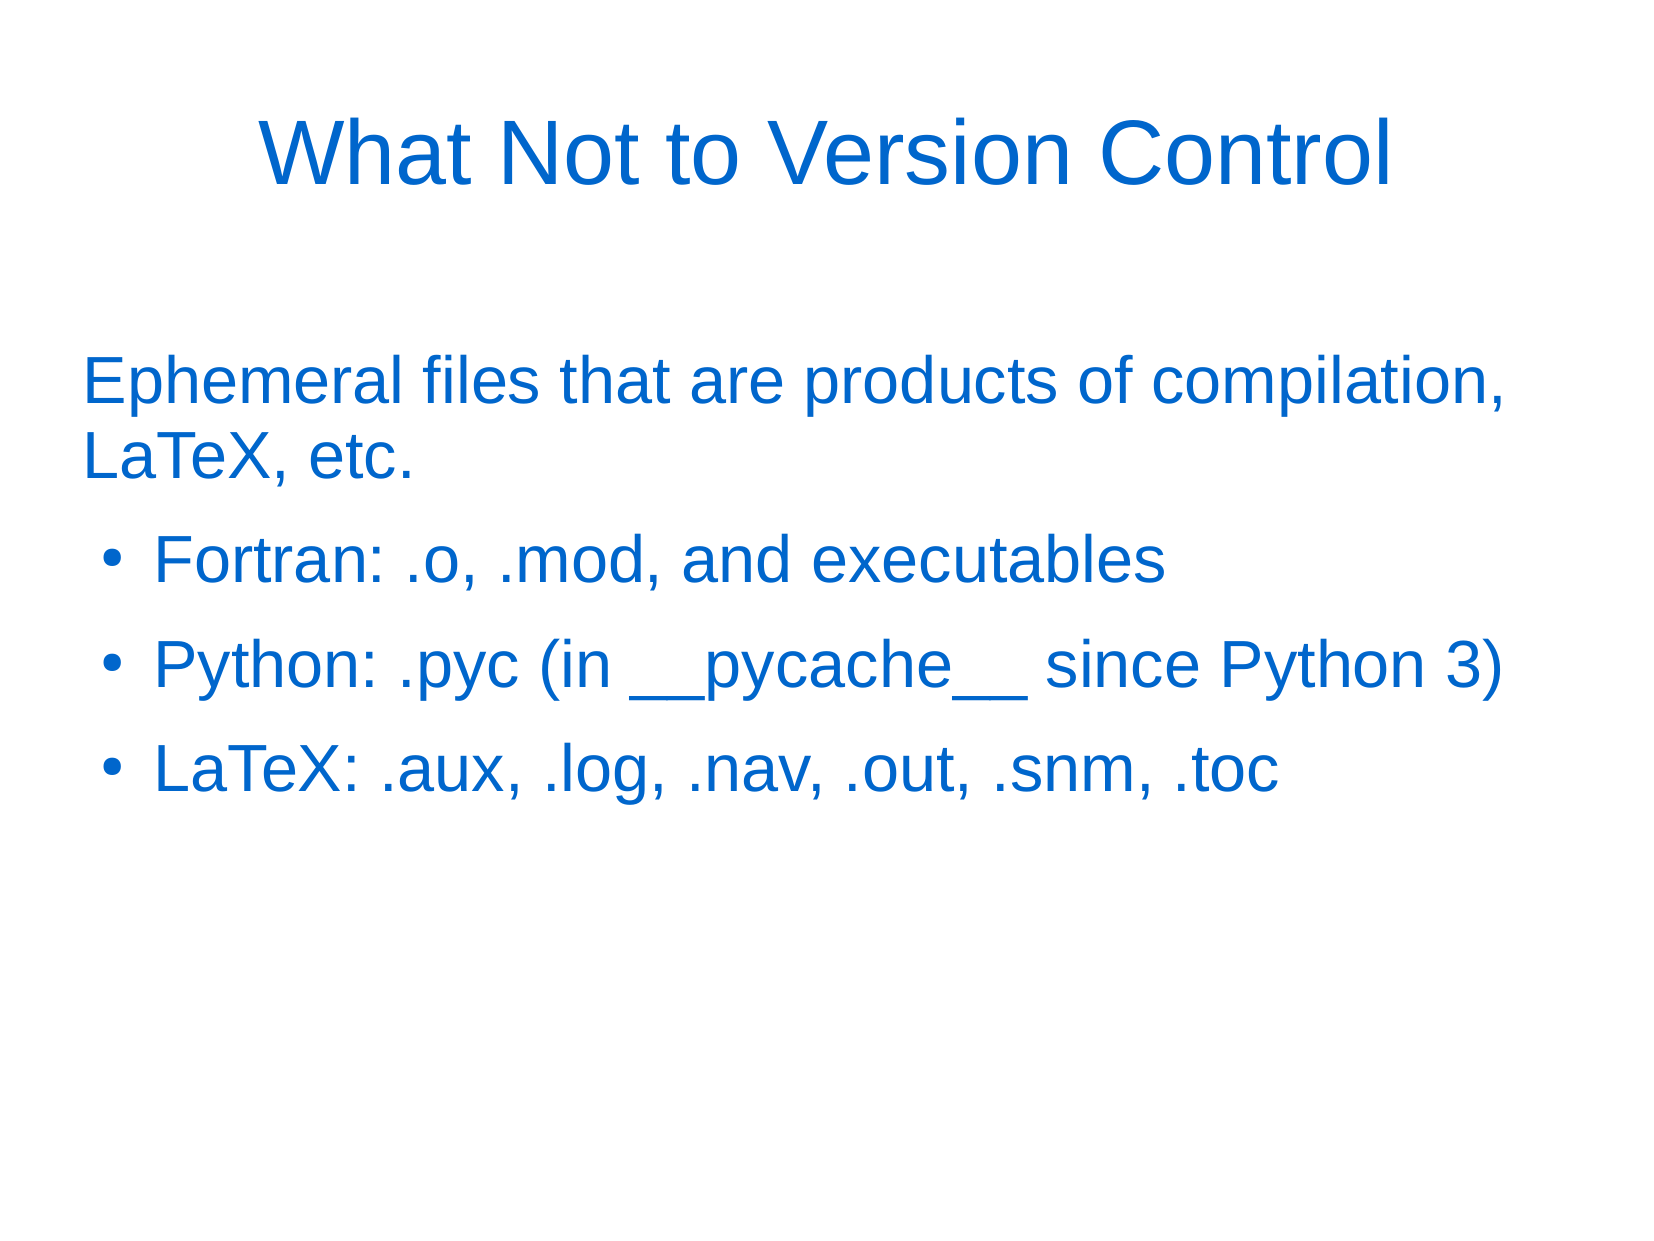

# What Not to Version Control
Ephemeral files that are products of compilation, LaTeX, etc.
Fortran: .o, .mod, and executables
Python: .pyc (in __pycache__ since Python 3)
LaTeX: .aux, .log, .nav, .out, .snm, .toc